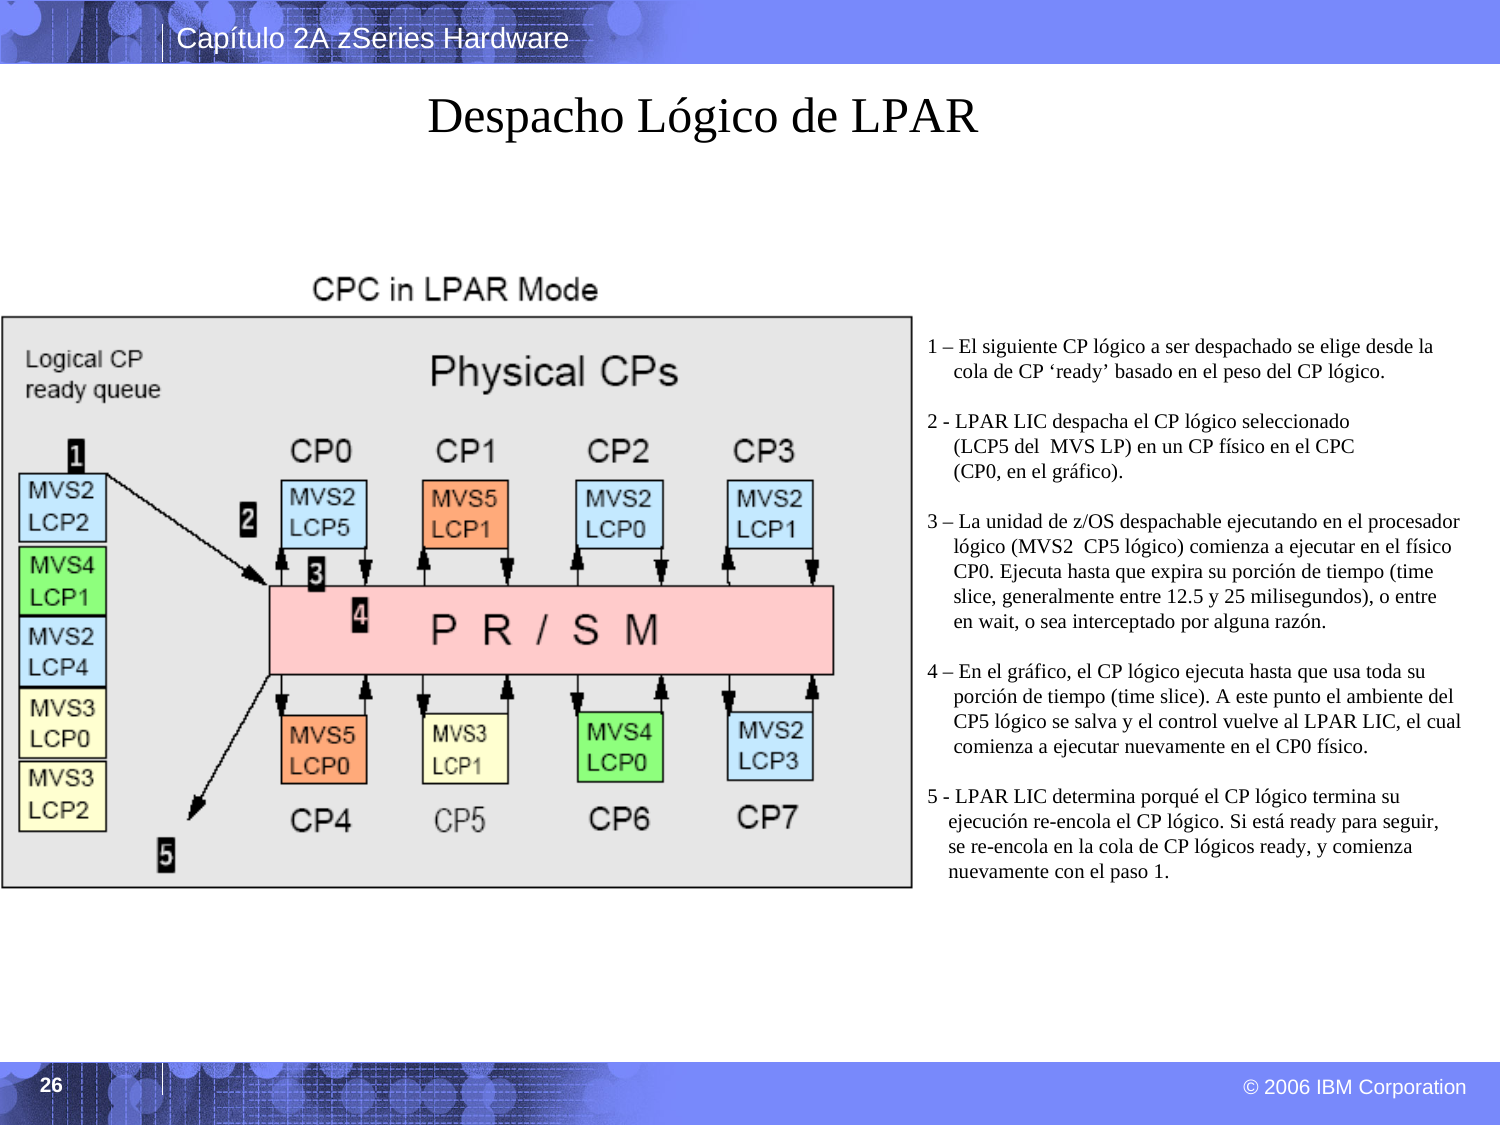

Despacho Lógico de LPAR
1 – El siguiente CP lógico a ser despachado se elige desde la
 cola de CP ‘ready’ basado en el peso del CP lógico.
2 - LPAR LIC despacha el CP lógico seleccionado
 (LCP5 del MVS LP) en un CP físico en el CPC
 (CP0, en el gráfico).
3 – La unidad de z/OS despachable ejecutando en el procesador
 lógico (MVS2 CP5 lógico) comienza a ejecutar en el físico
 CP0. Ejecuta hasta que expira su porción de tiempo (time
 slice, generalmente entre 12.5 y 25 milisegundos), o entre
 en wait, o sea interceptado por alguna razón.
4 – En el gráfico, el CP lógico ejecuta hasta que usa toda su
 porción de tiempo (time slice). A este punto el ambiente del
 CP5 lógico se salva y el control vuelve al LPAR LIC, el cual
 comienza a ejecutar nuevamente en el CP0 físico.
5 - LPAR LIC determina porqué el CP lógico termina su
 ejecución re-encola el CP lógico. Si está ready para seguir,
 se re-encola en la cola de CP lógicos ready, y comienza
 nuevamente con el paso 1.
26